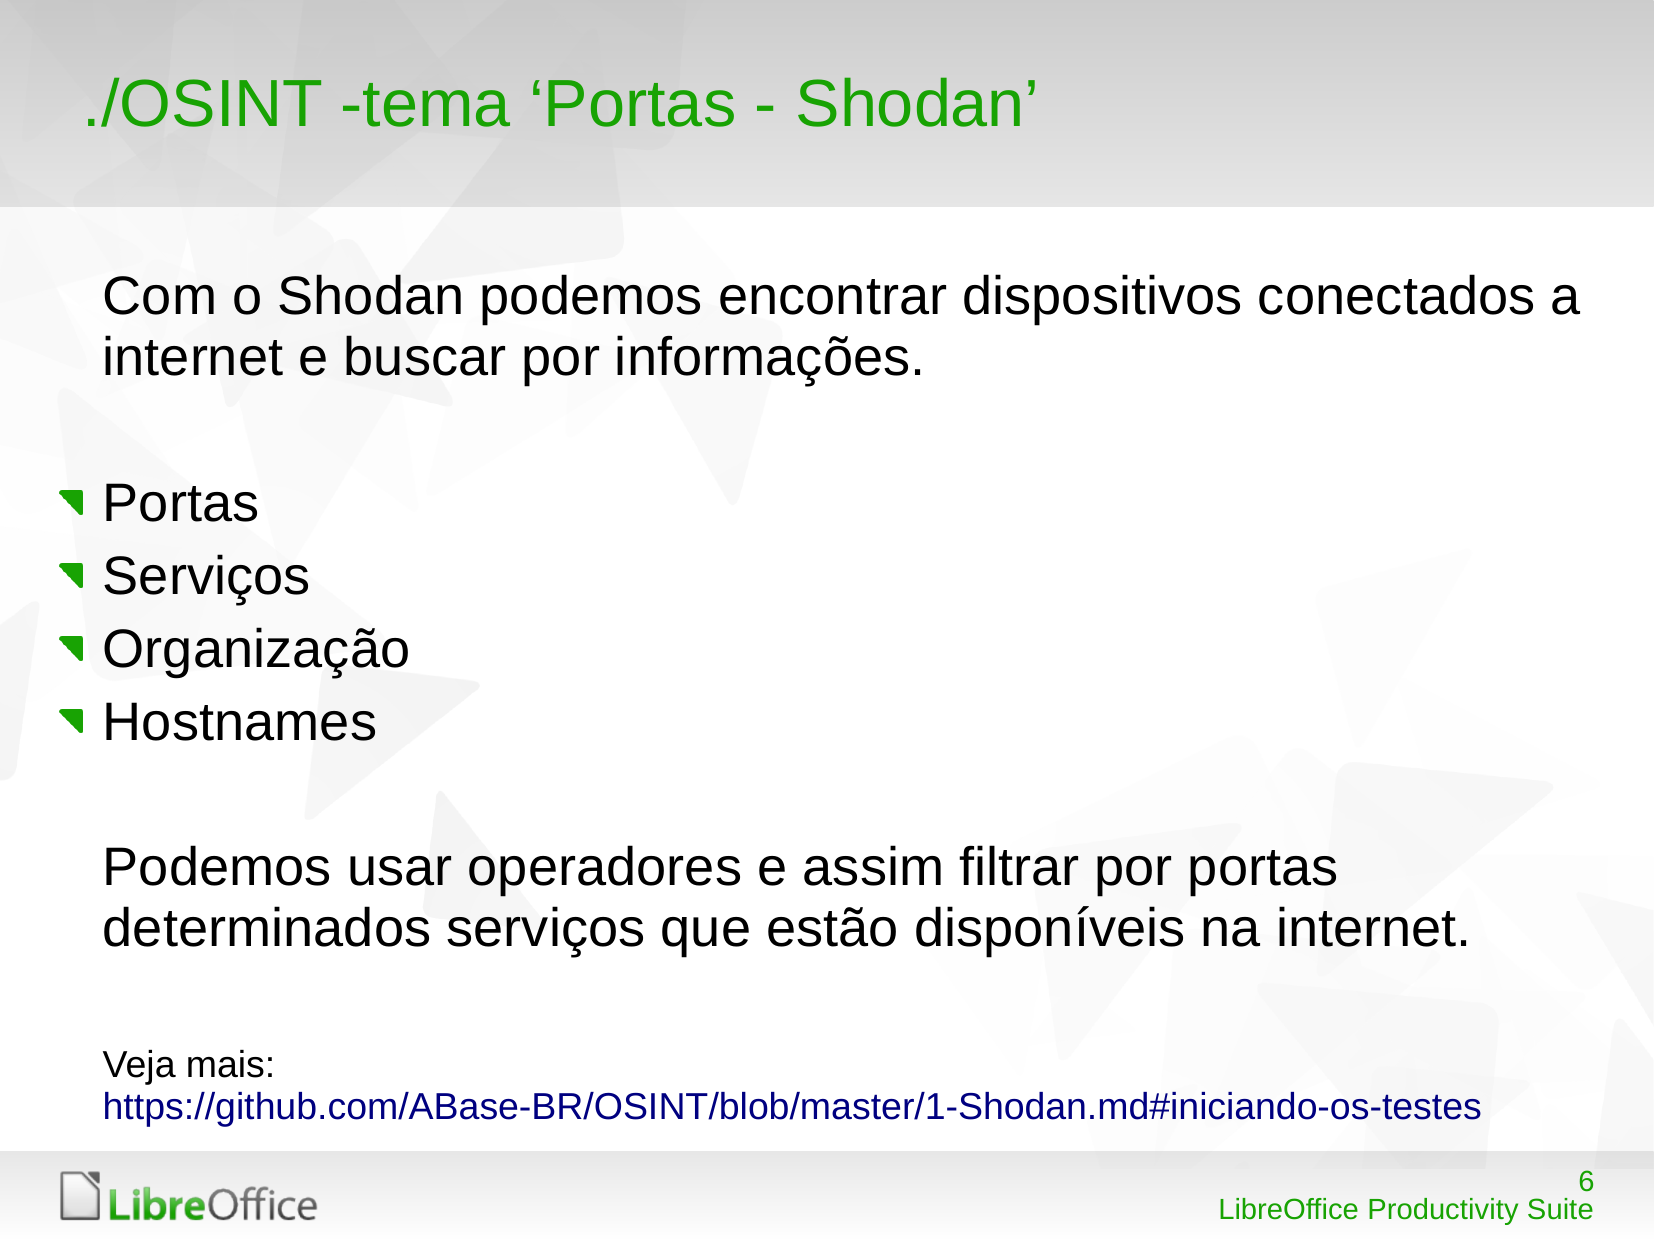

# ./OSINT -tema ‘Portas - Shodan’
Com o Shodan podemos encontrar dispositivos conectados a internet e buscar por informações.
Portas
Serviços
Organização
Hostnames
Podemos usar operadores e assim filtrar por portas determinados serviços que estão disponíveis na internet.
Veja mais:https://github.com/ABase-BR/OSINT/blob/master/1-Shodan.md#iniciando-os-testes
6
LibreOffice Productivity Suite